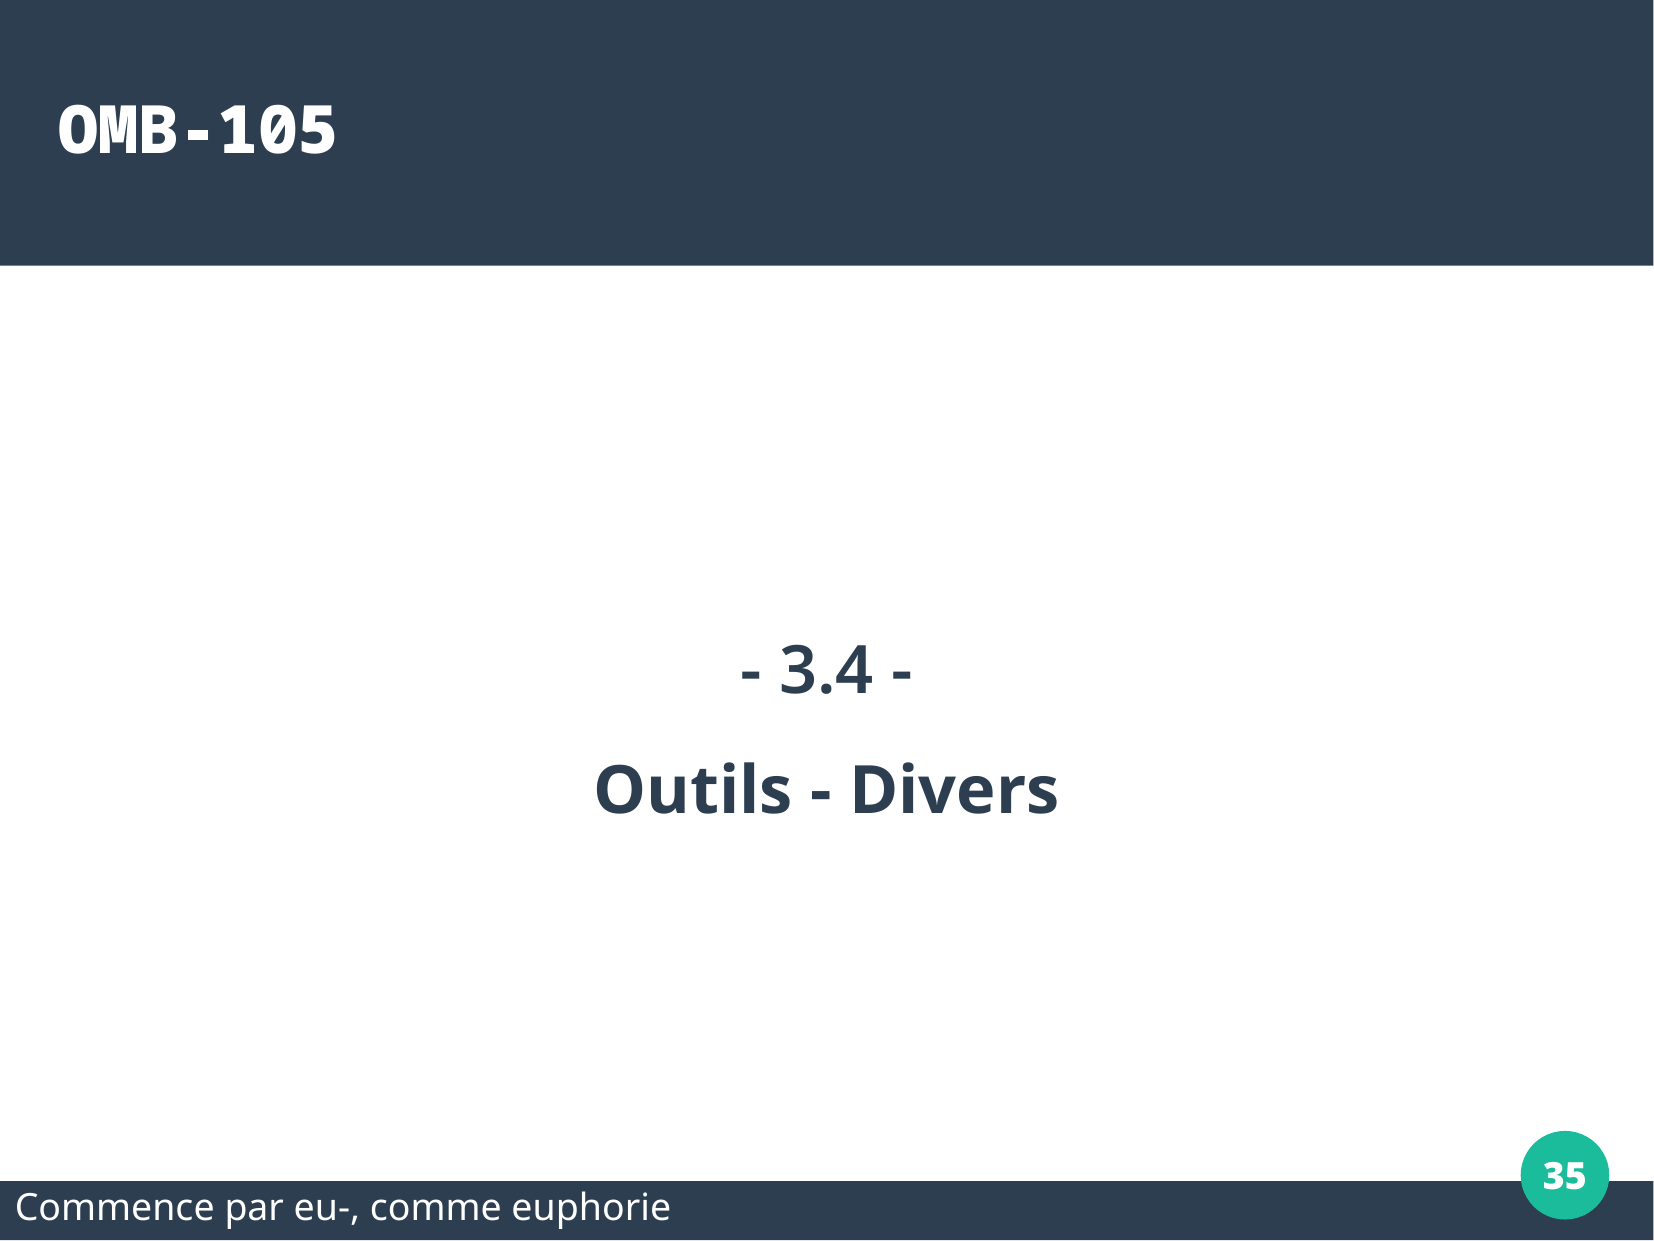

# OMB-105
- 3.4 -
Outils - Divers
35
Commence par eu-, comme euphorie